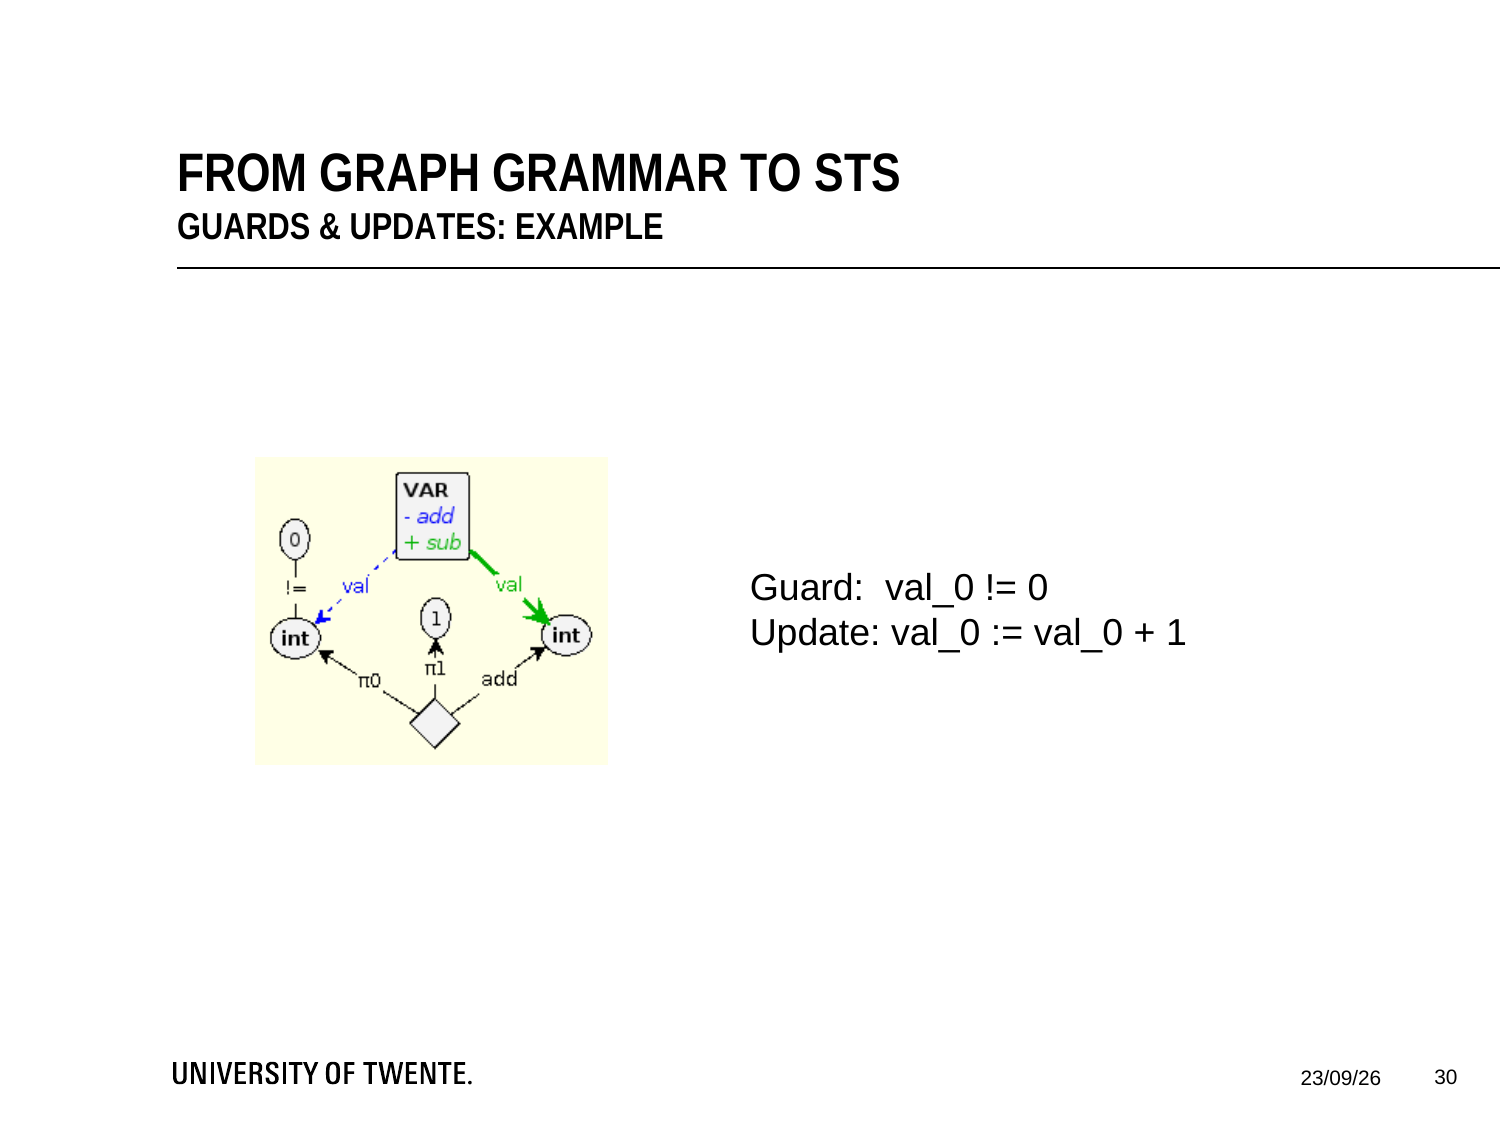

# FROM GRAPH GRAMMAR TO STS GUARDS & UPDATES: EXAMPLE
Guard: val_0 != 0
Update: val_0 := val_0 + 1